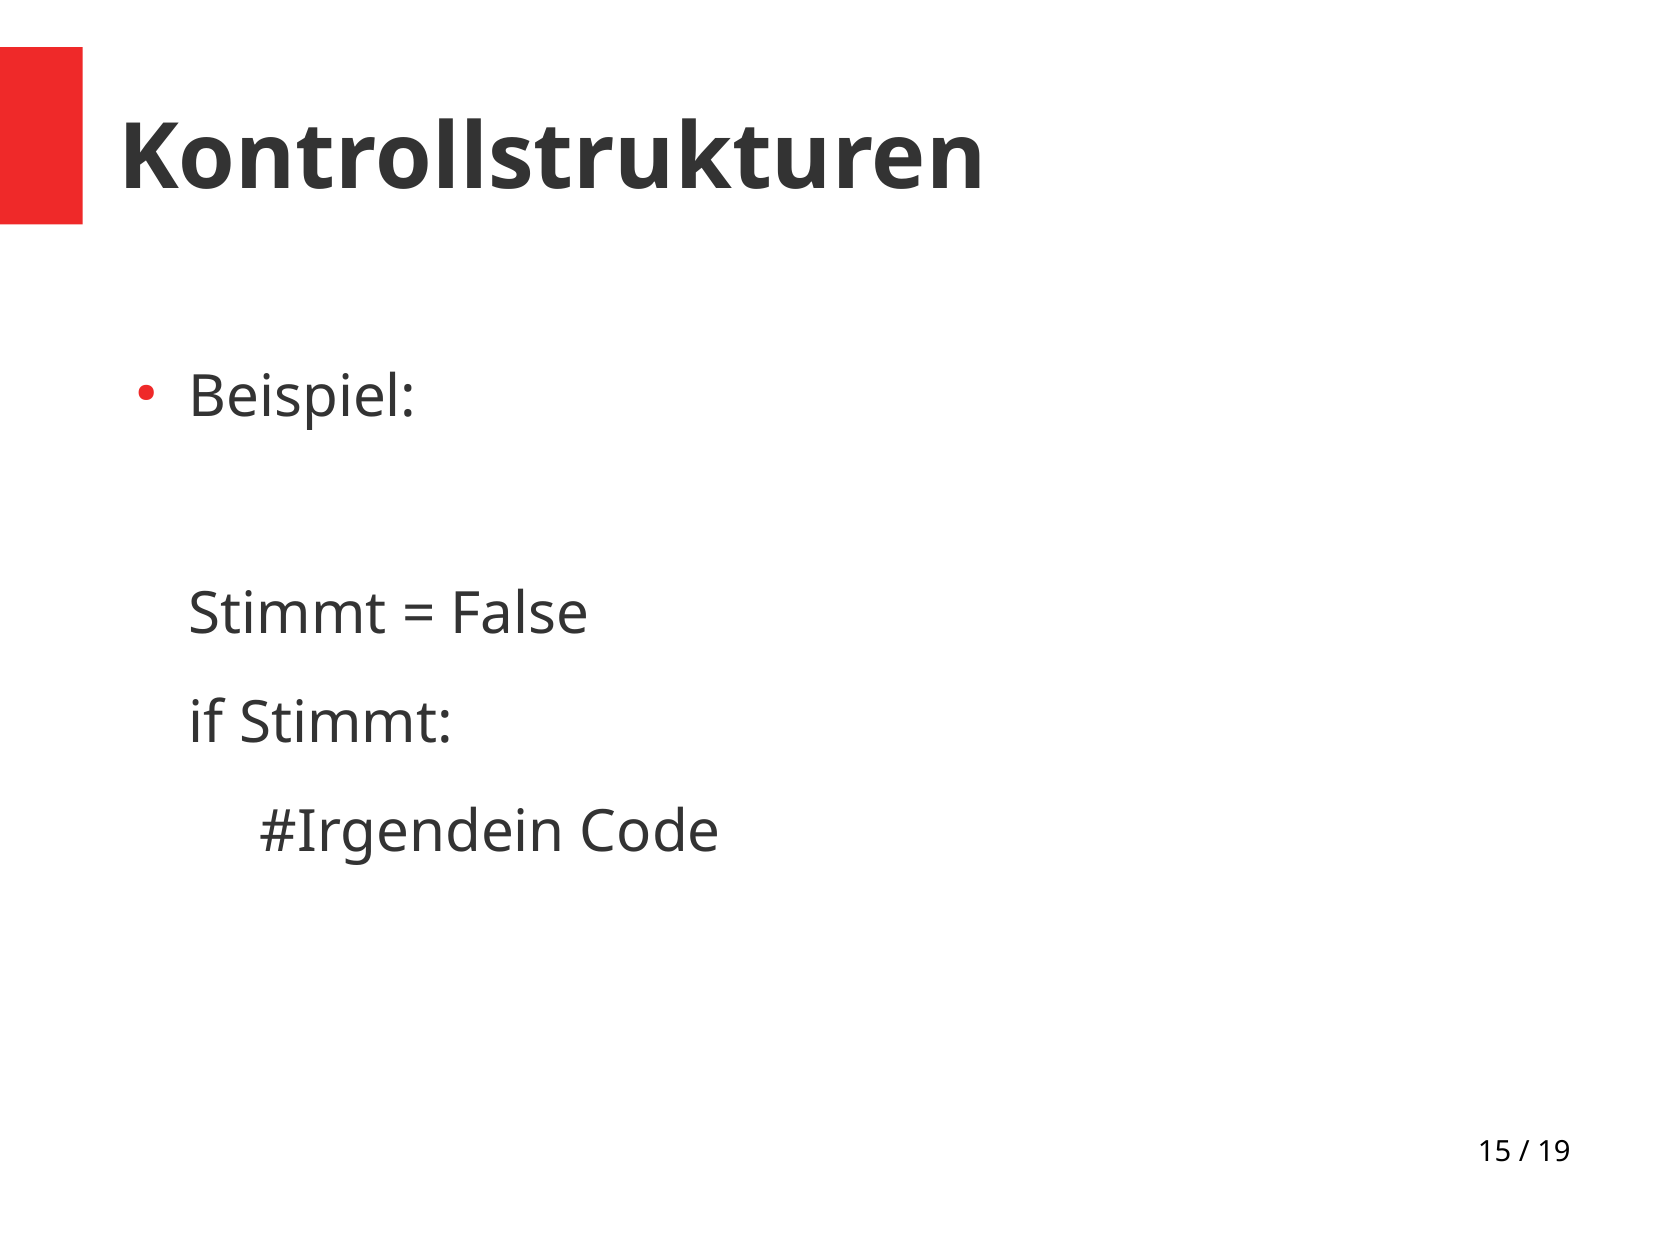

# Kontrollstrukturen
Beispiel:
Stimmt = False
if Stimmt:
#Irgendein Code
15